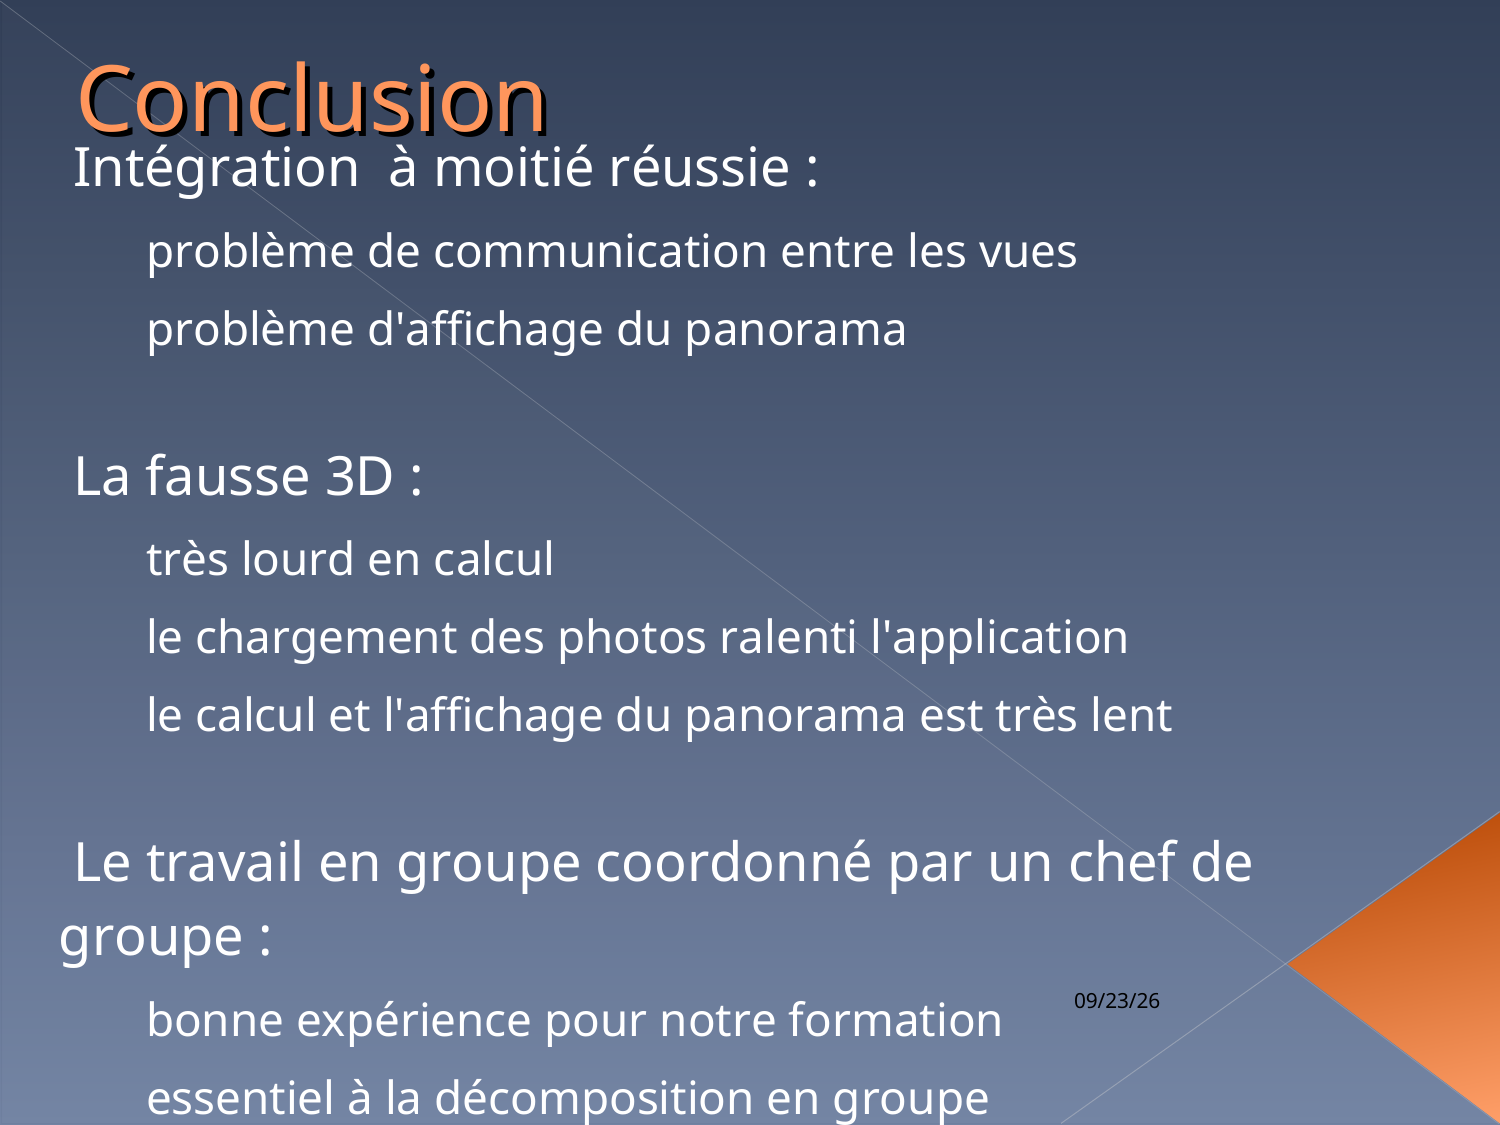

# Conclusion
 Intégration à moitié réussie :
 problème de communication entre les vues
 problème d'affichage du panorama
 La fausse 3D :
 très lourd en calcul
 le chargement des photos ralenti l'application
 le calcul et l'affichage du panorama est très lent
 Le travail en groupe coordonné par un chef de groupe :
 bonne expérience pour notre formation
 essentiel à la décomposition en groupe